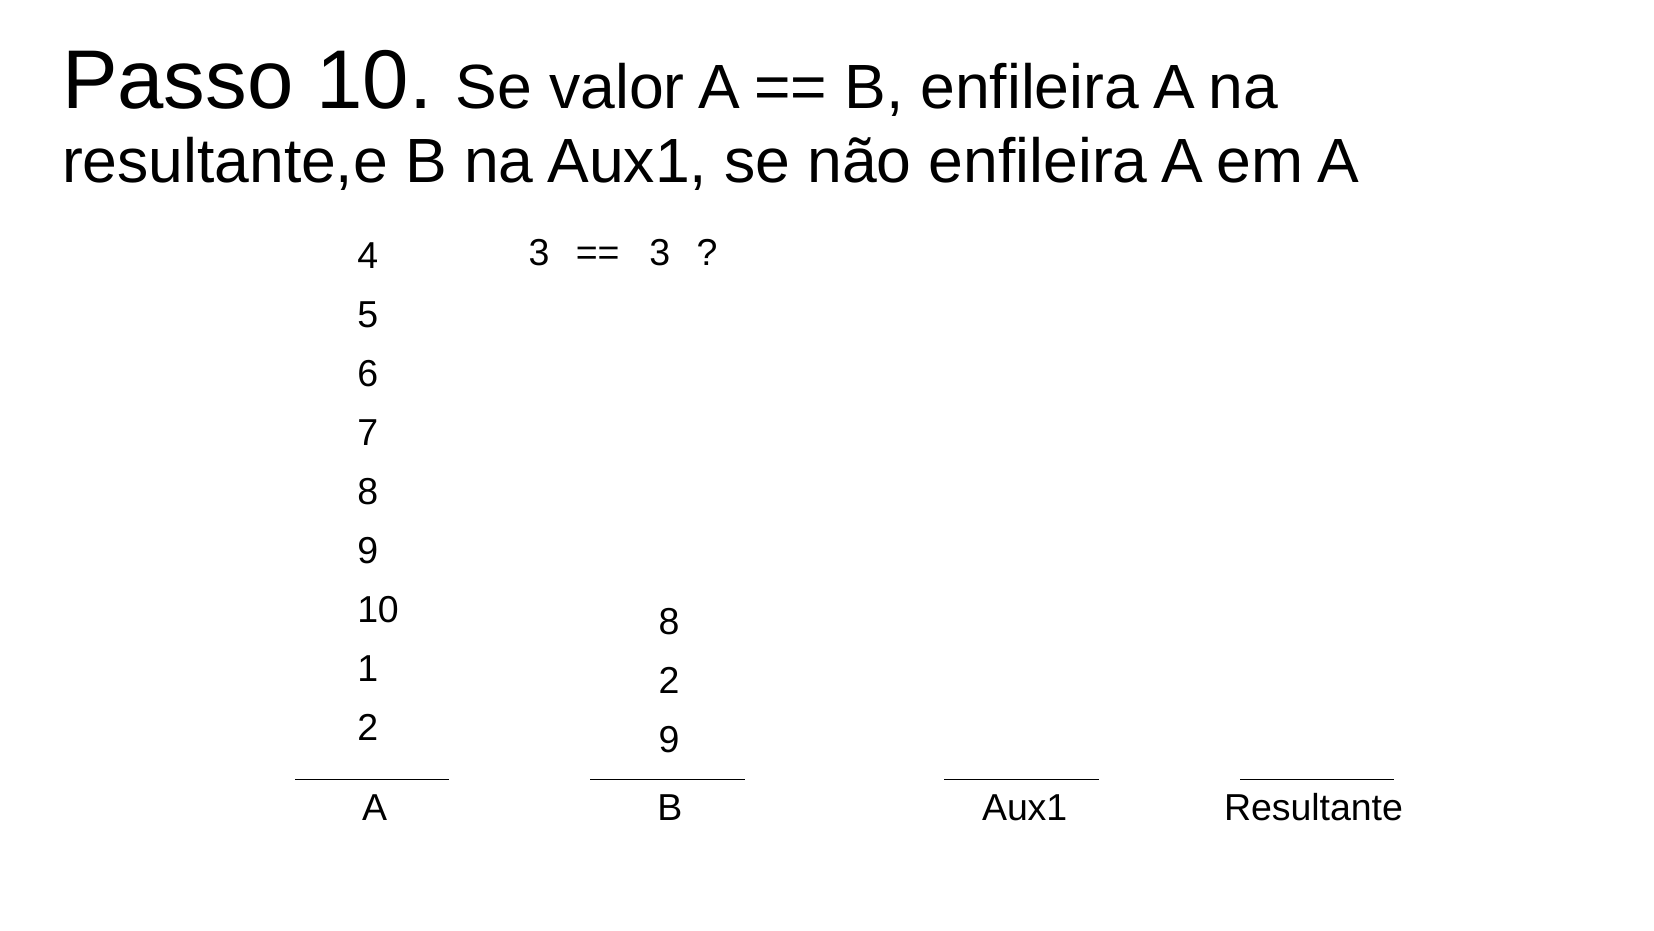

Passo 10. Se valor A == B, enfileira A na resultante,e B na Aux1, se não enfileira A em A
3
==
3
?
4
5
6
7
8
9
10
8
1
2
2
9
A
B
Aux1
Resultante